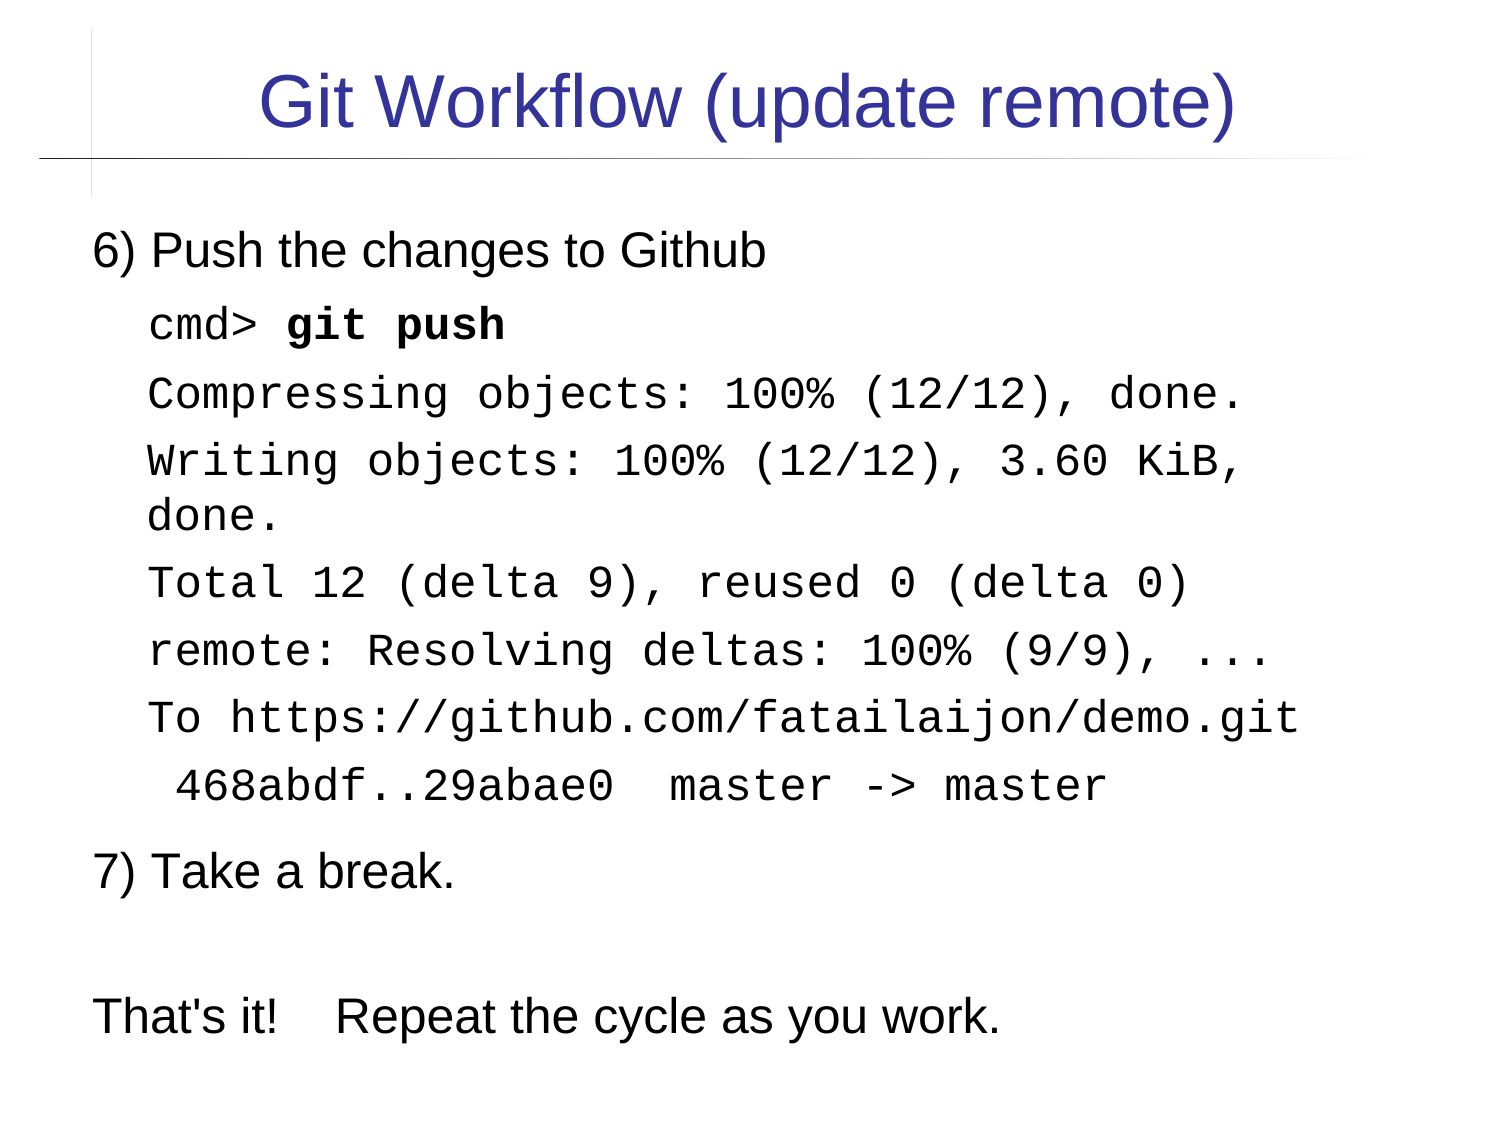

# Git Workflow (update remote)
6) Push the changes to Github
 cmd> git push
 Compressing objects: 100% (12/12), done.
 Writing objects: 100% (12/12), 3.60 KiB, done.
 Total 12 (delta 9), reused 0 (delta 0)
 remote: Resolving deltas: 100% (9/9), ...
 To https://github.com/fatailaijon/demo.git
 468abdf..29abae0 master -> master
7) Take a break.
That's it! Repeat the cycle as you work.